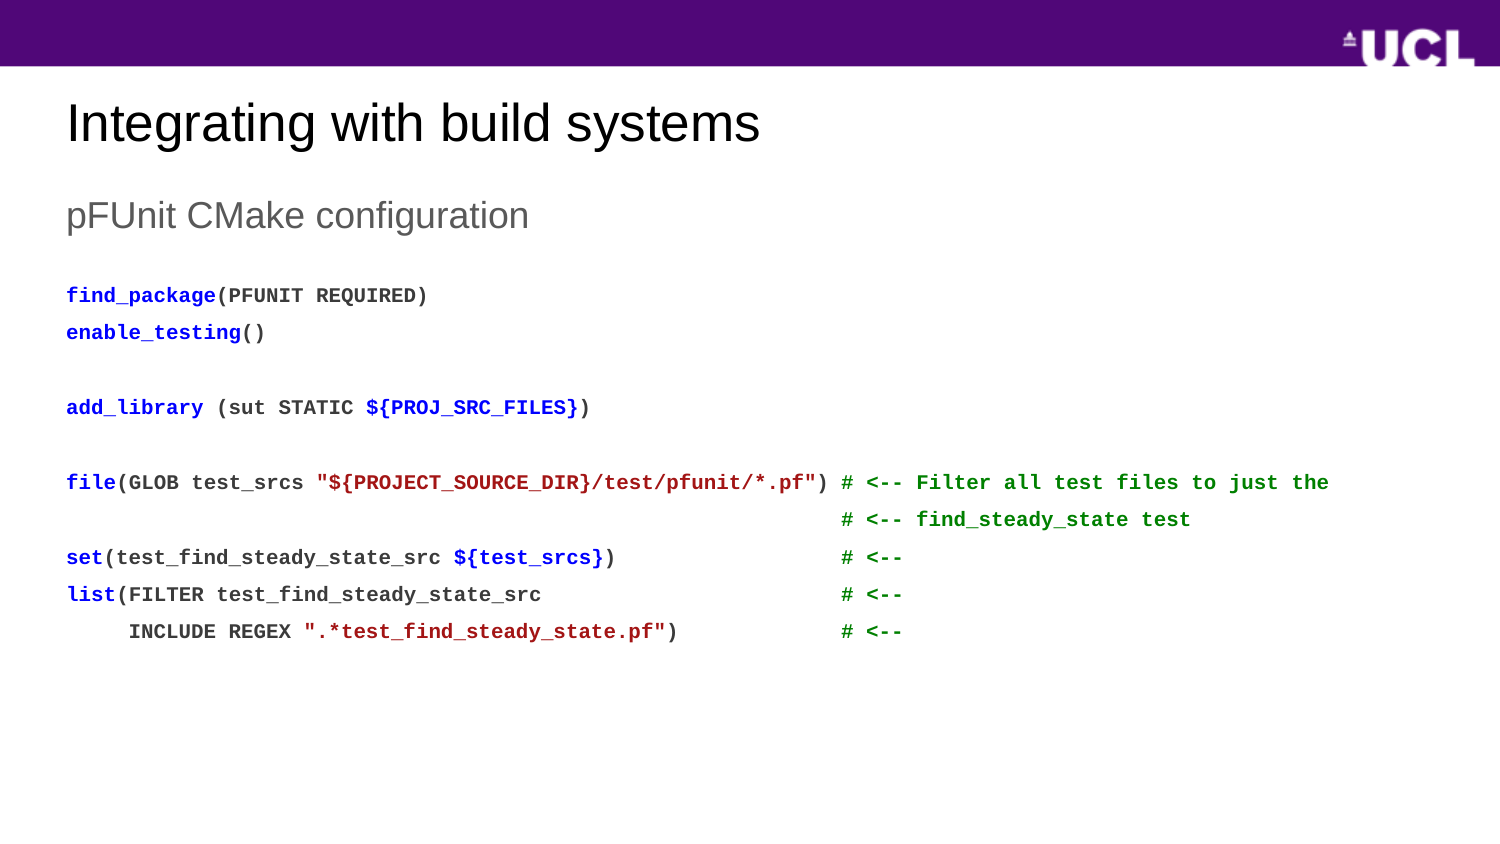

Integrating with build systems
# pFUnit CMake configuration
find_package(PFUNIT REQUIRED)
enable_testing()
add_library (sut STATIC ${PROJ_SRC_FILES})
file(GLOB test_srcs "${PROJECT_SOURCE_DIR}/test/pfunit/*.pf") # <-- Filter all test files to just the
 # <-- find_steady_state test
set(test_find_steady_state_src ${test_srcs}) # <--
list(FILTER test_find_steady_state_src   # <--
 INCLUDE REGEX ".*test_find_steady_state.pf")   # <--